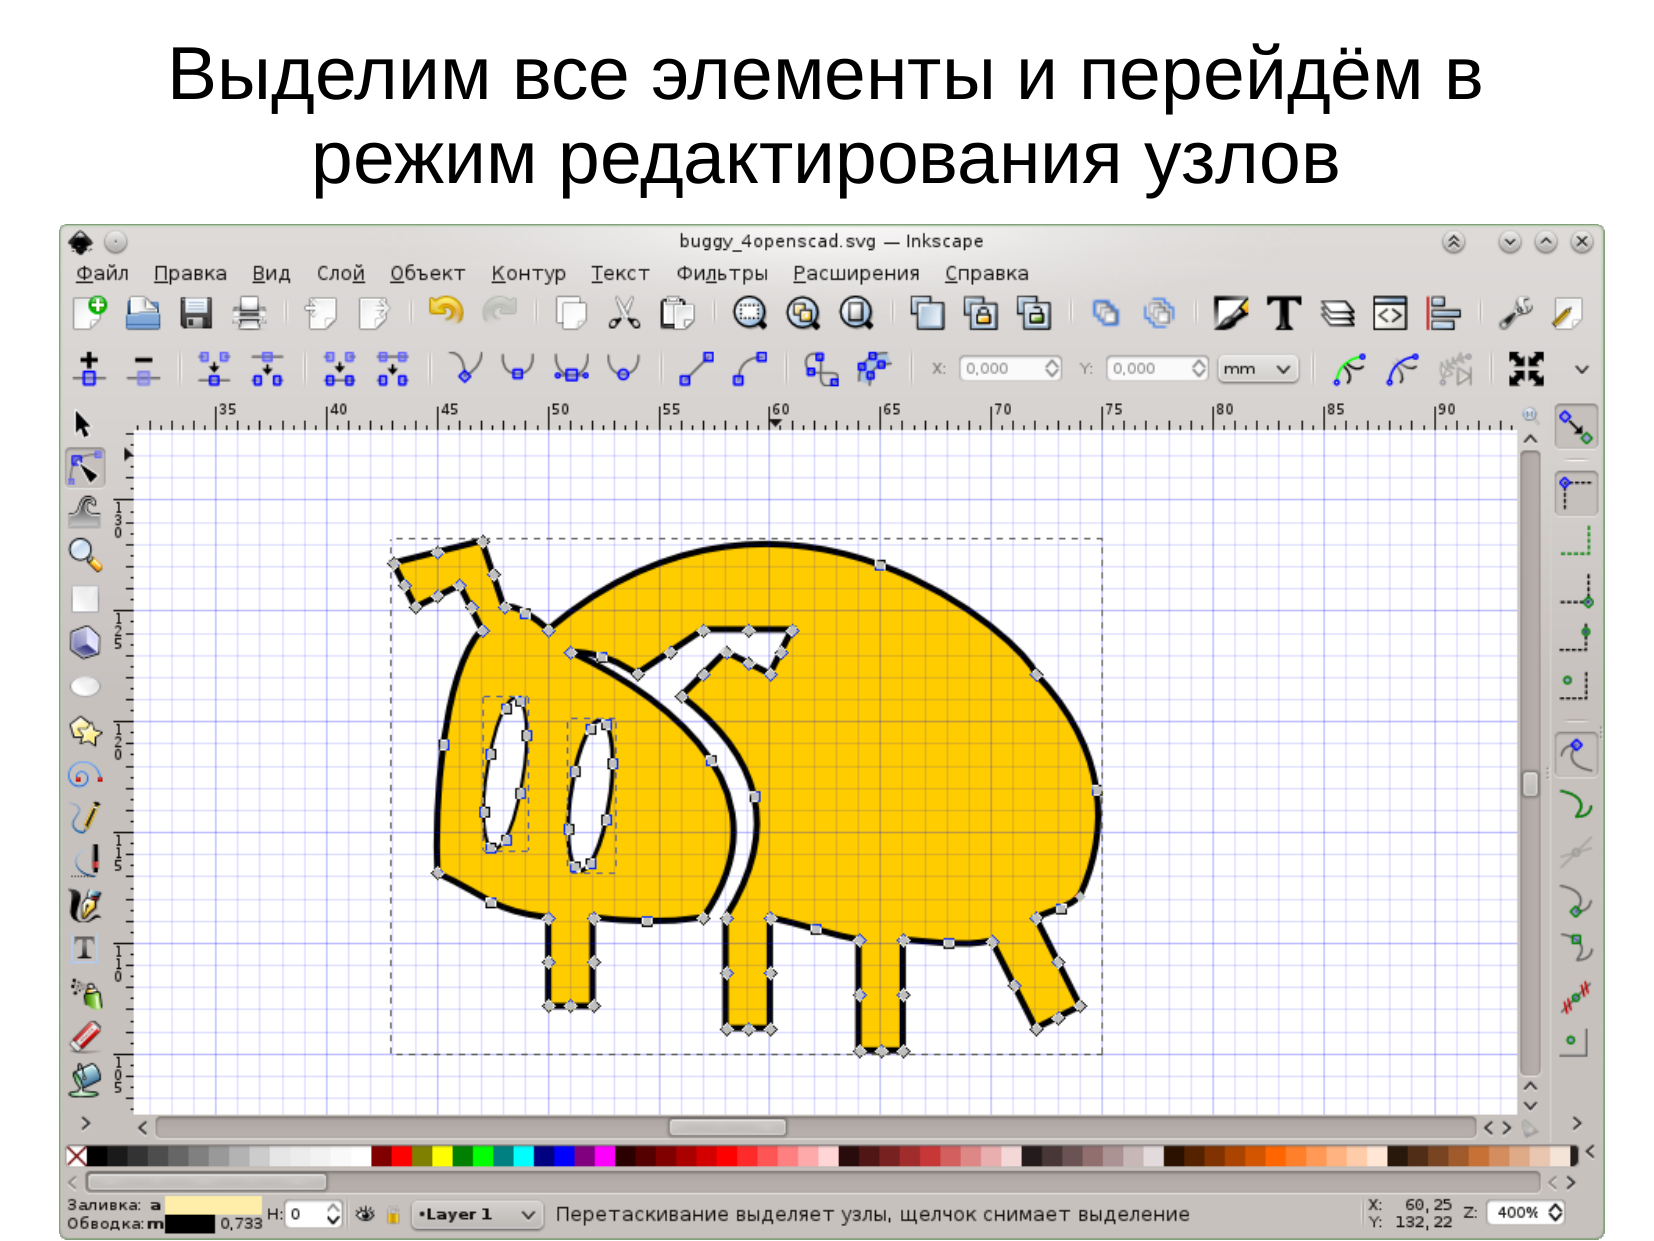

# Выделим все элементы и перейдём в режим редактирования узлов